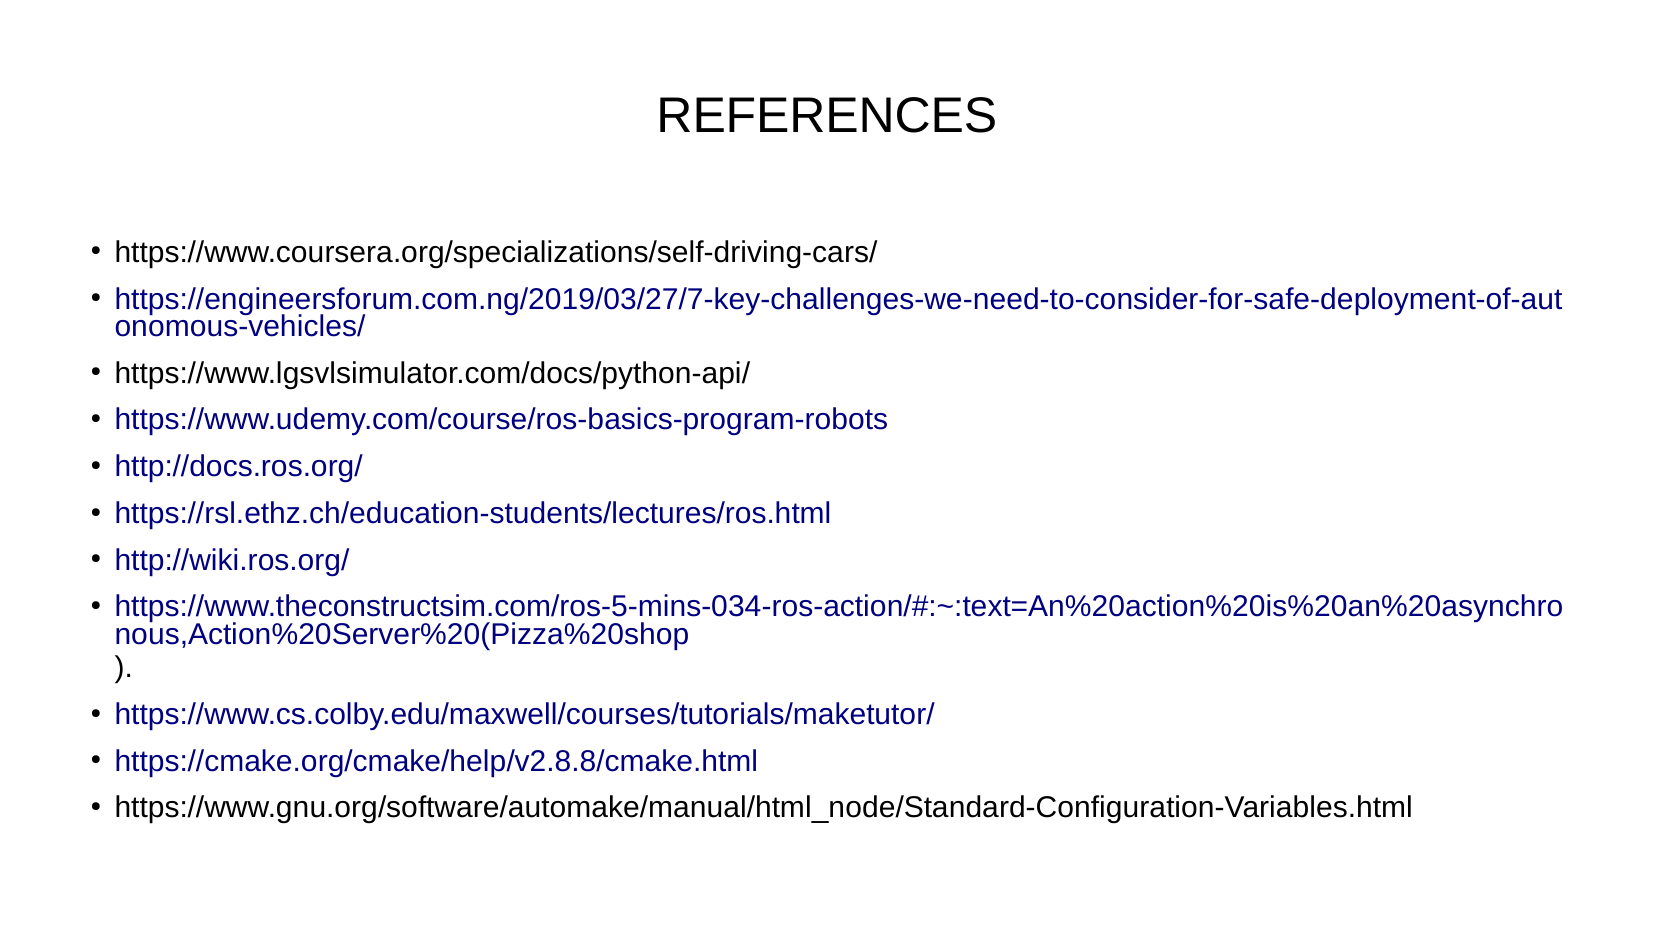

# REFERENCES
https://www.coursera.org/specializations/self-driving-cars/
https://engineersforum.com.ng/2019/03/27/7-key-challenges-we-need-to-consider-for-safe-deployment-of-autonomous-vehicles/
https://www.lgsvlsimulator.com/docs/python-api/
https://www.udemy.com/course/ros-basics-program-robots
http://docs.ros.org/
https://rsl.ethz.ch/education-students/lectures/ros.html
http://wiki.ros.org/
https://www.theconstructsim.com/ros-5-mins-034-ros-action/#:~:text=An%20action%20is%20an%20asynchronous,Action%20Server%20(Pizza%20shop).
https://www.cs.colby.edu/maxwell/courses/tutorials/maketutor/
https://cmake.org/cmake/help/v2.8.8/cmake.html
https://www.gnu.org/software/automake/manual/html_node/Standard-Configuration-Variables.html